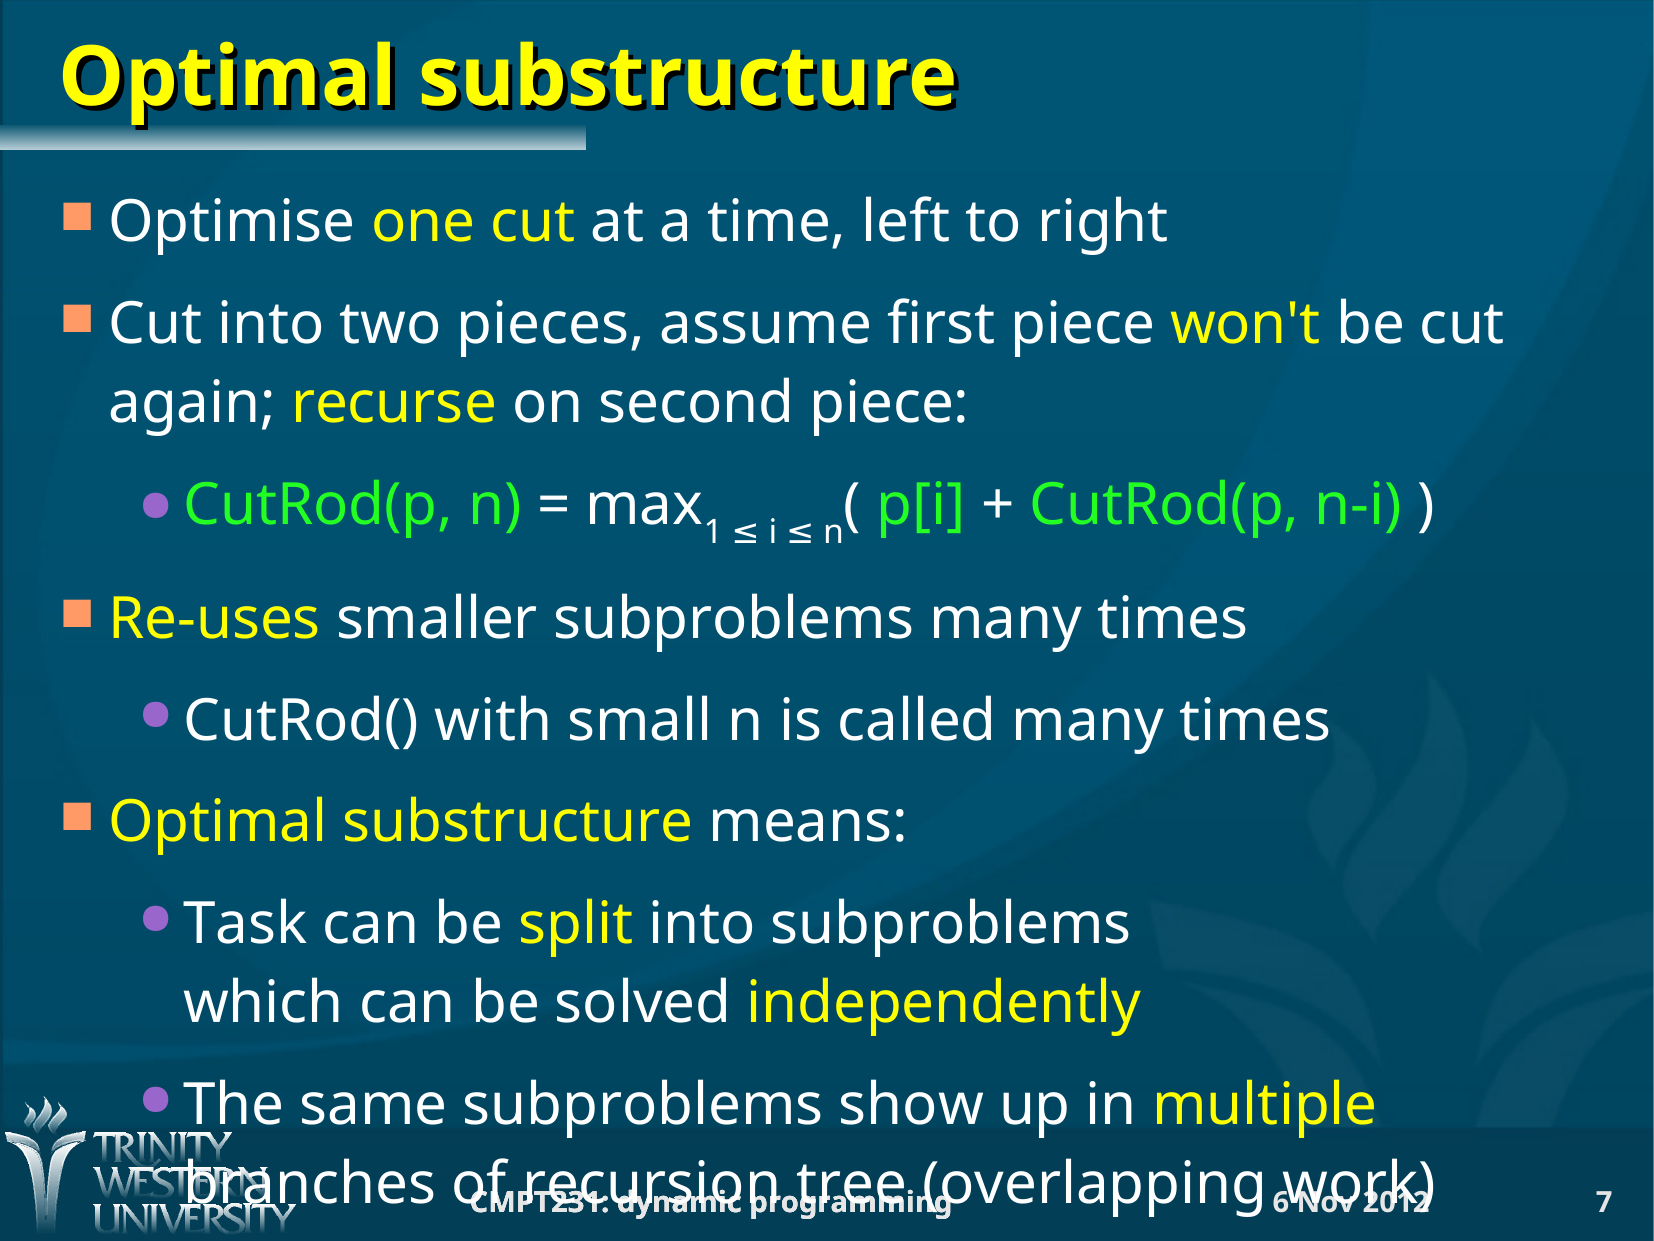

# Optimal substructure
Optimise one cut at a time, left to right
Cut into two pieces, assume first piece won't be cut again; recurse on second piece:
CutRod(p, n) = max1 ≤ i ≤ n( p[i] + CutRod(p, n-i) )
Re-uses smaller subproblems many times
CutRod() with small n is called many times
Optimal substructure means:
Task can be split into subproblems
which can be solved independently
The same subproblems show up in multiple branches of recursion tree (overlapping work)
CMPT231: dynamic programming
6 Nov 2012
7